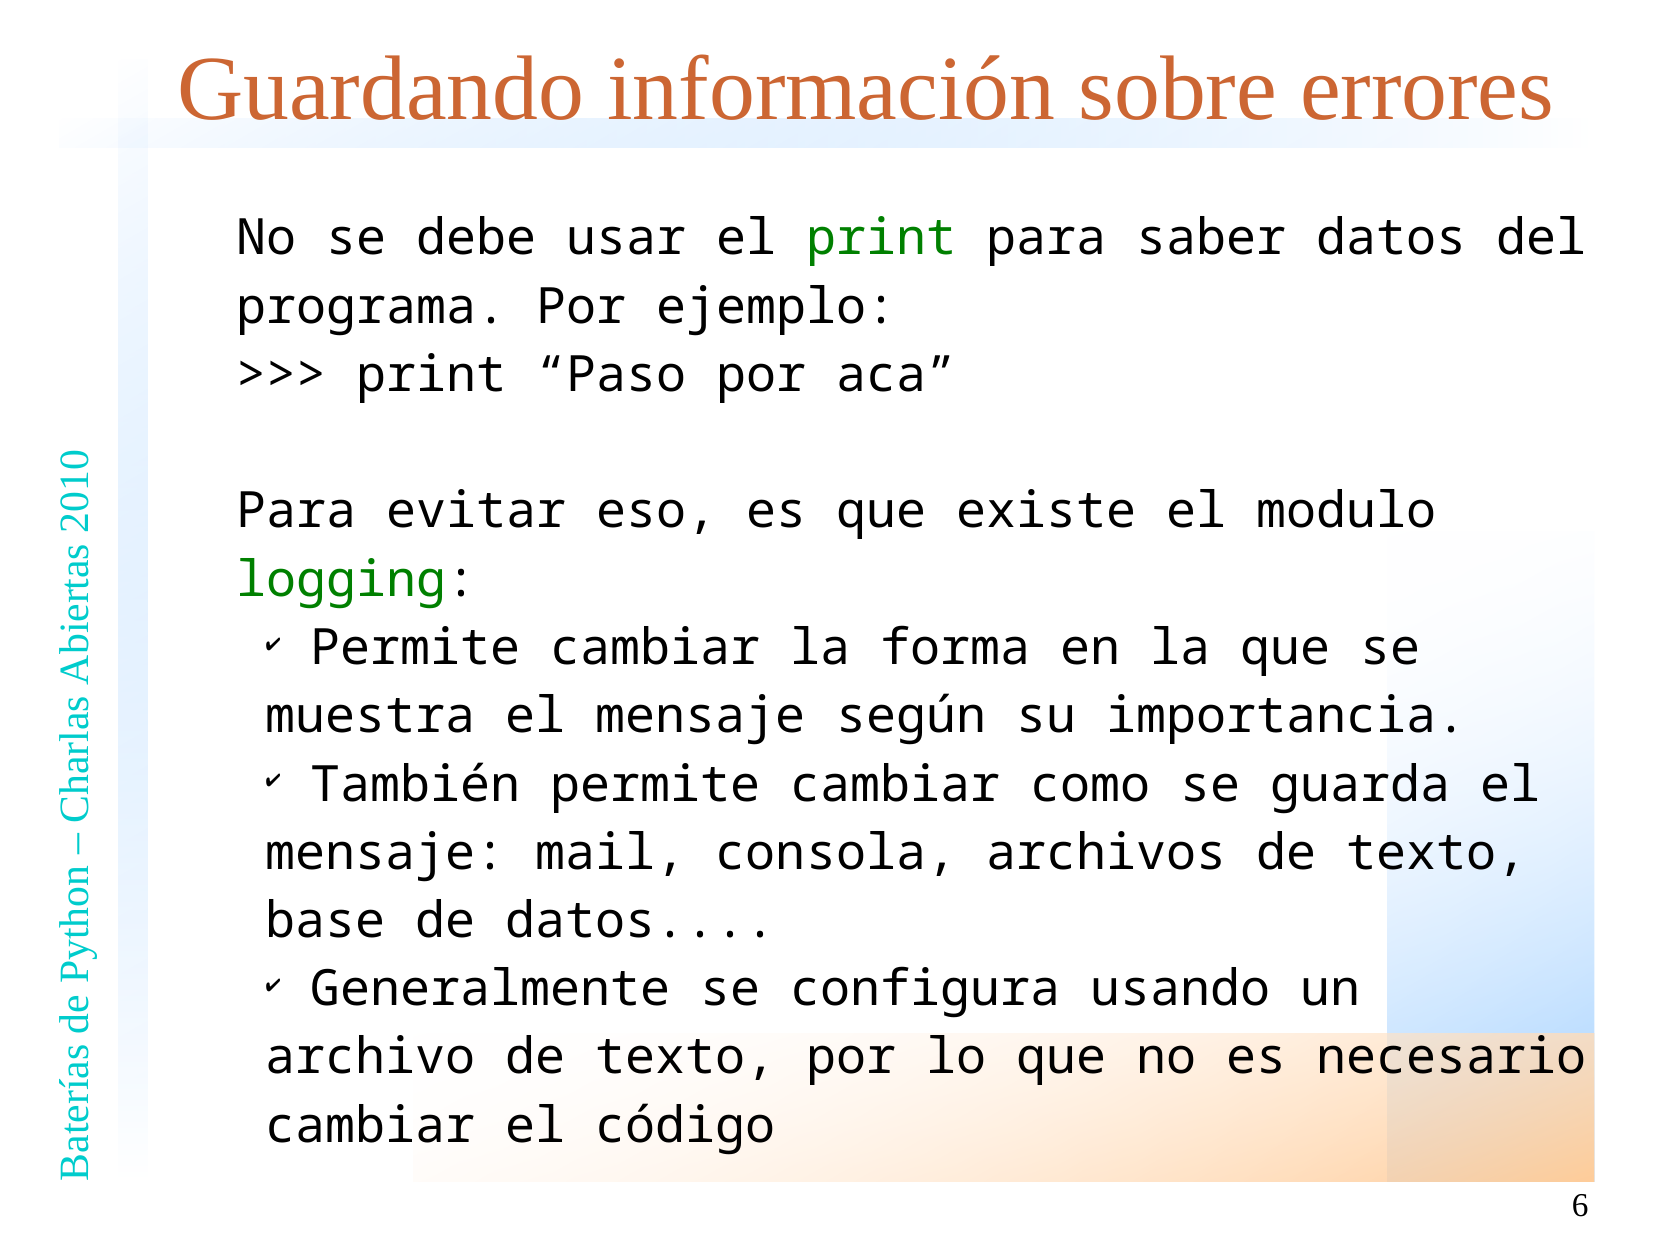

# Guardando información sobre errores
No se debe usar el print para saber datos del programa. Por ejemplo:
>>> print “Paso por aca”
Para evitar eso, es que existe el modulo logging:
 Permite cambiar la forma en la que se muestra el mensaje según su importancia.
 También permite cambiar como se guarda el mensaje: mail, consola, archivos de texto, base de datos....
 Generalmente se configura usando un archivo de texto, por lo que no es necesario cambiar el código